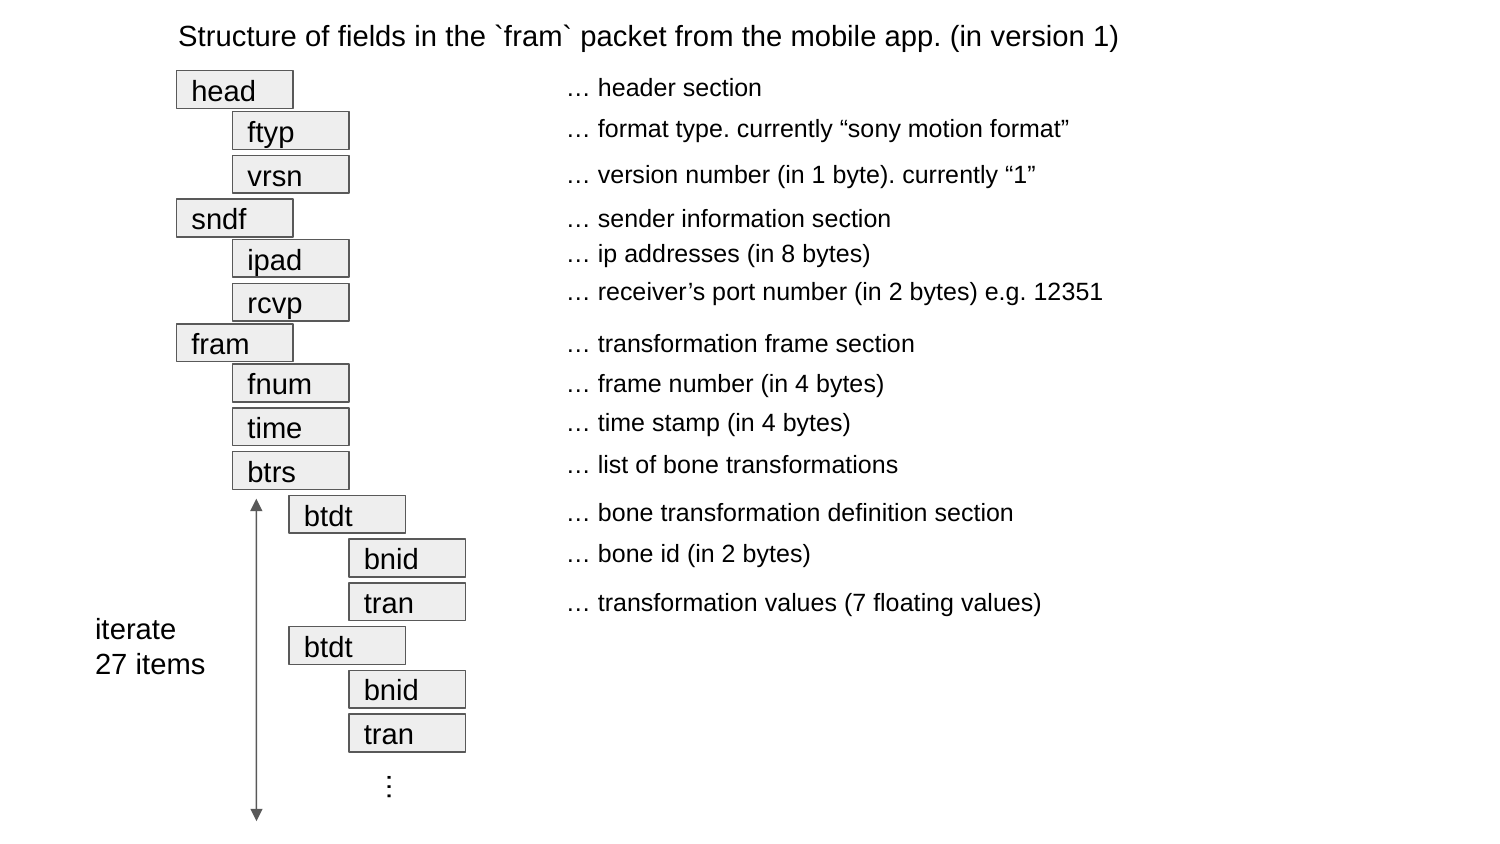

Structure of fields in the `fram` packet from the mobile app. (in version 1)
… header section
head
… format type. currently “sony motion format”
ftyp
… version number (in 1 byte). currently “1”
vrsn
… sender information section
sndf
… ip addresses (in 8 bytes)
ipad
… receiver’s port number (in 2 bytes) e.g. 12351
rcvp
… transformation frame section
fram
… frame number (in 4 bytes)
fnum
… time stamp (in 4 bytes)
time
… list of bone transformations
btrs
… bone transformation definition section
btdt
… bone id (in 2 bytes)
bnid
… transformation values (7 floating values)
tran
iterate
27 items
btdt
bnid
tran
…